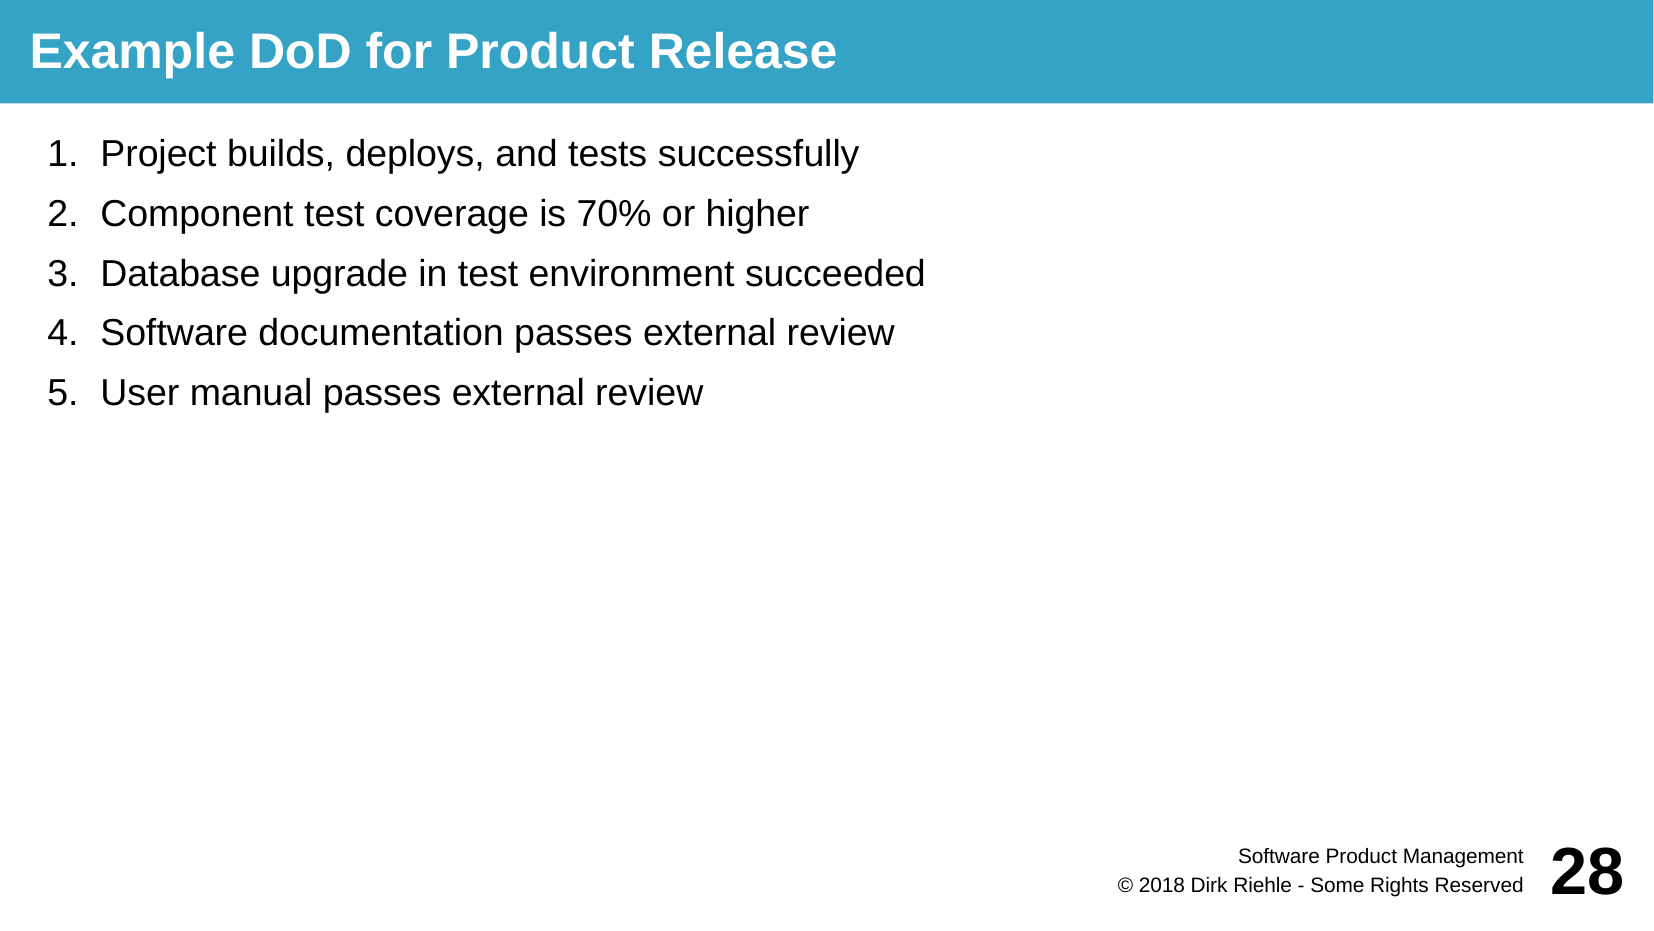

# Example DoD for Product Release
Project builds, deploys, and tests successfully
Component test coverage is 70% or higher
Database upgrade in test environment succeeded
Software documentation passes external review
User manual passes external review
Software Product Management
28
© 2018 Dirk Riehle - Some Rights Reserved